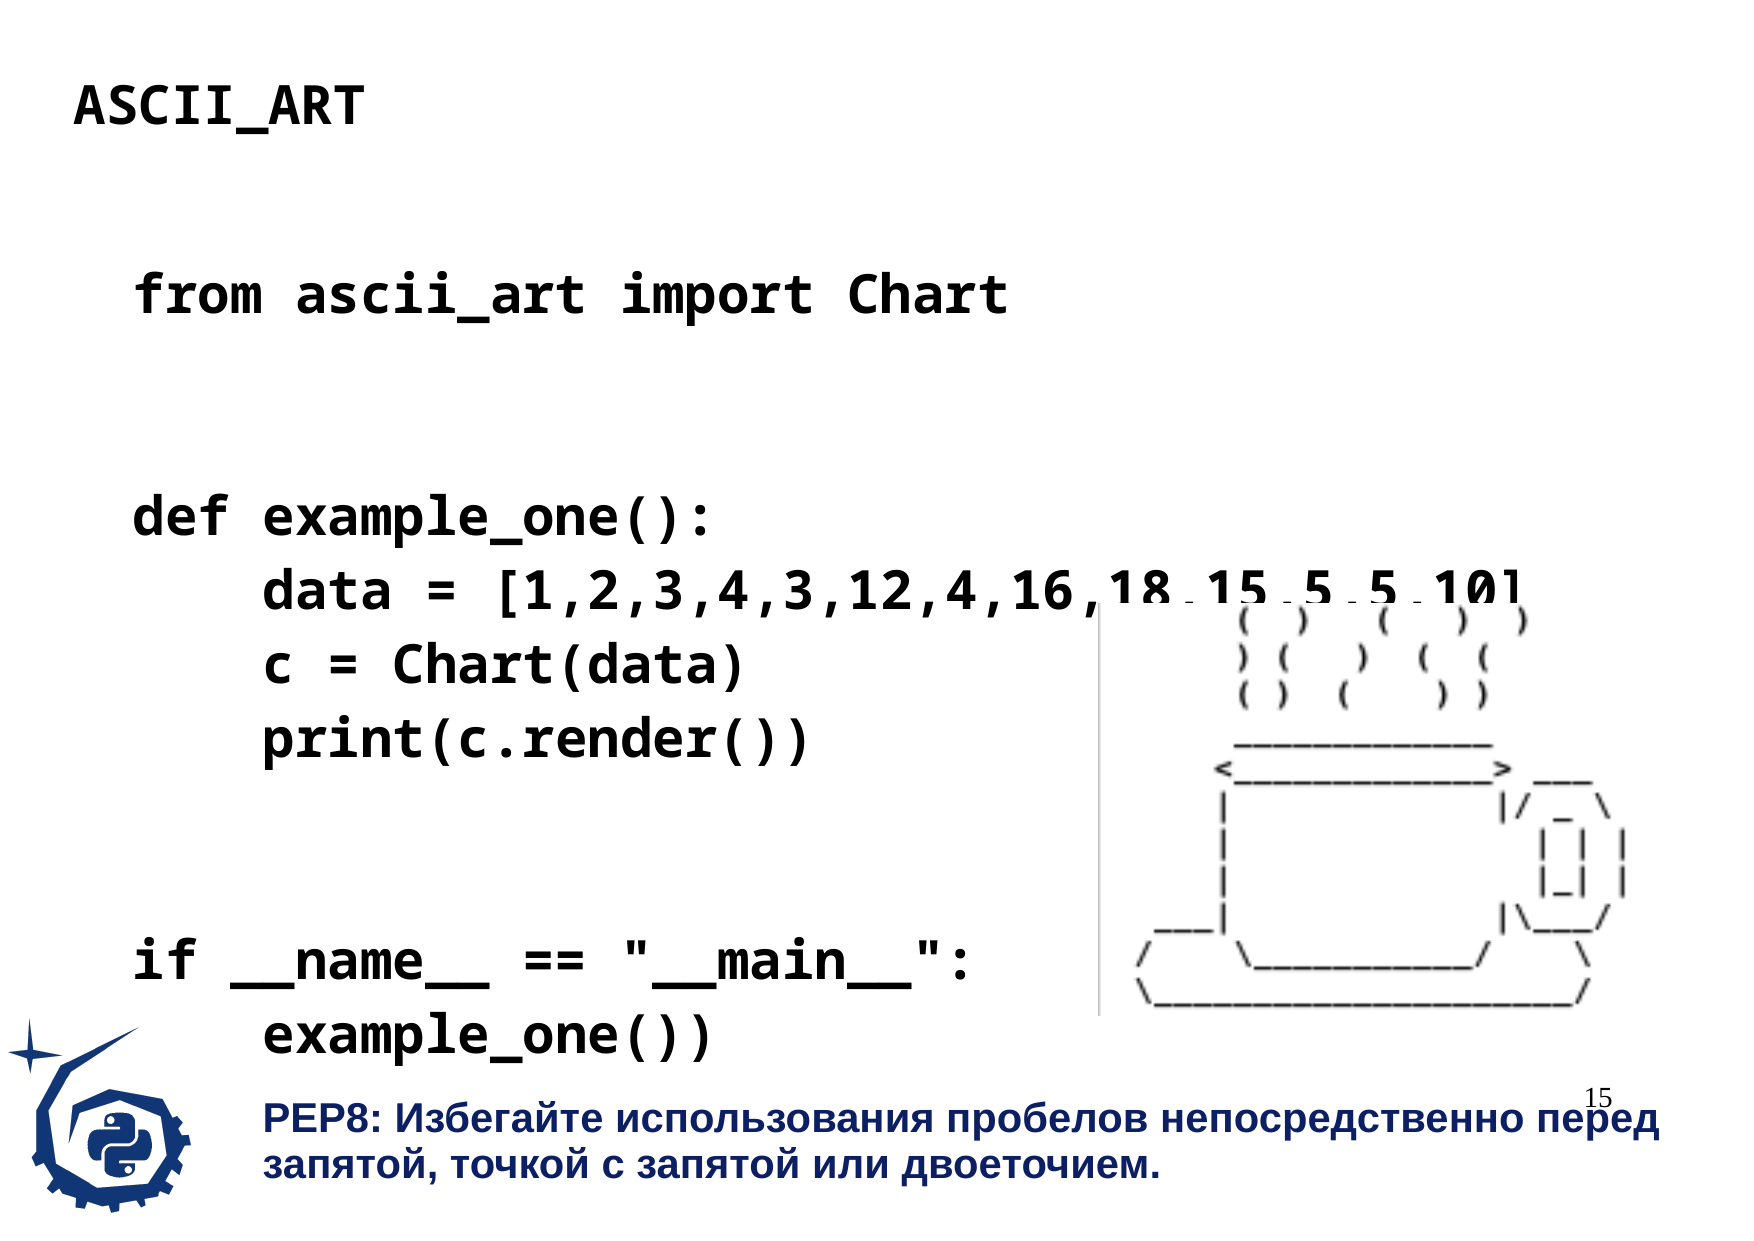

ASCII_ART
from ascii_art import Chart
def example_one():
 data = [1,2,3,4,3,12,4,16,18,15,5,5,10]
 c = Chart(data)
 print(c.render())
if __name__ == "__main__":
 example_one())
15
PEP8: Избегайте использования пробелов непосредственно перед запятой, точкой с запятой или двоеточием.